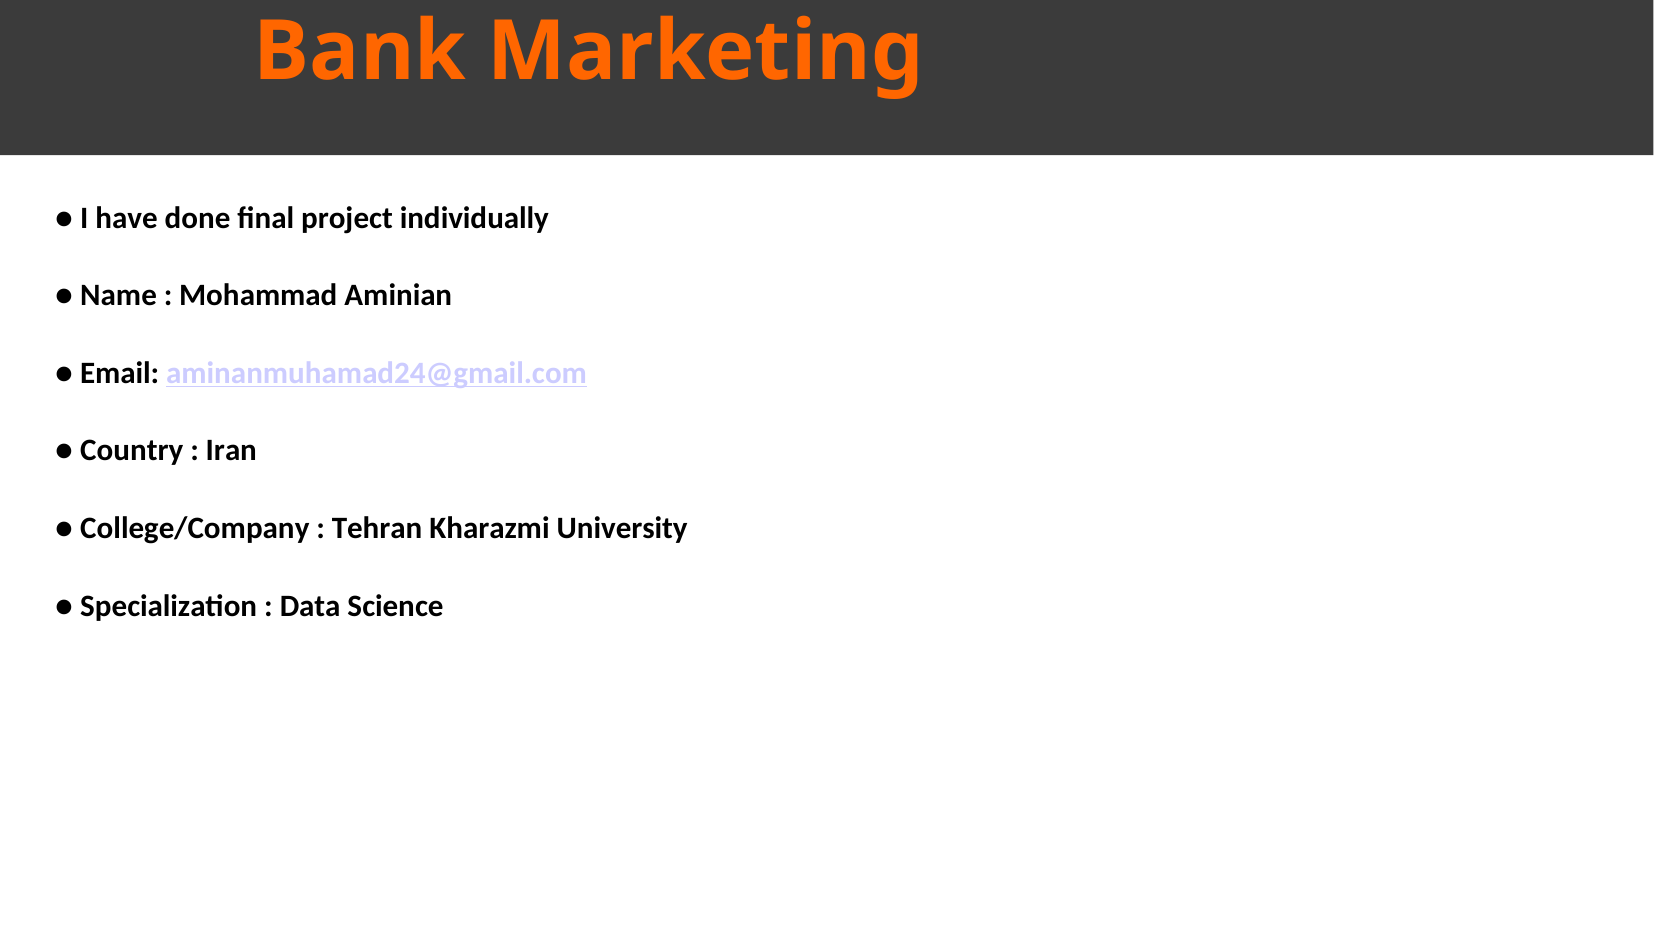

Bank Marketing
● I have done final project individually
● Name : Mohammad Aminian
● Email: aminanmuhamad24@gmail.com
● Country : Iran
● College/Company : Tehran Kharazmi University
● Specialization : Data Science